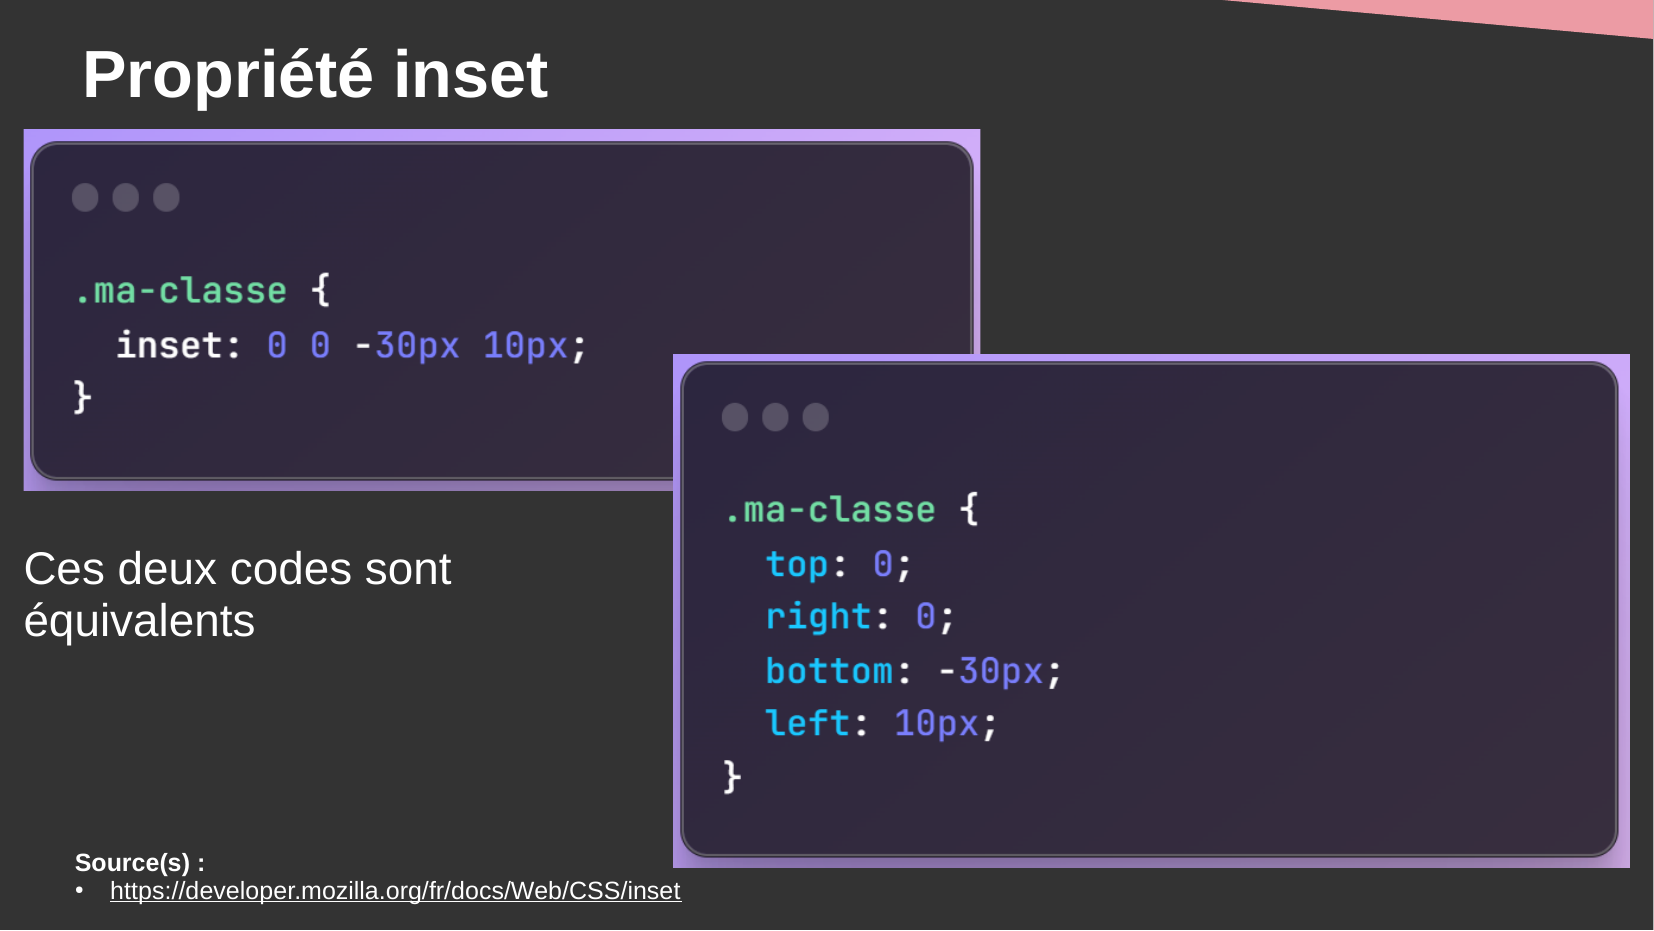

# Propriété inset
Ces deux codes sont équivalents
Source(s) :
https://developer.mozilla.org/fr/docs/Web/CSS/inset